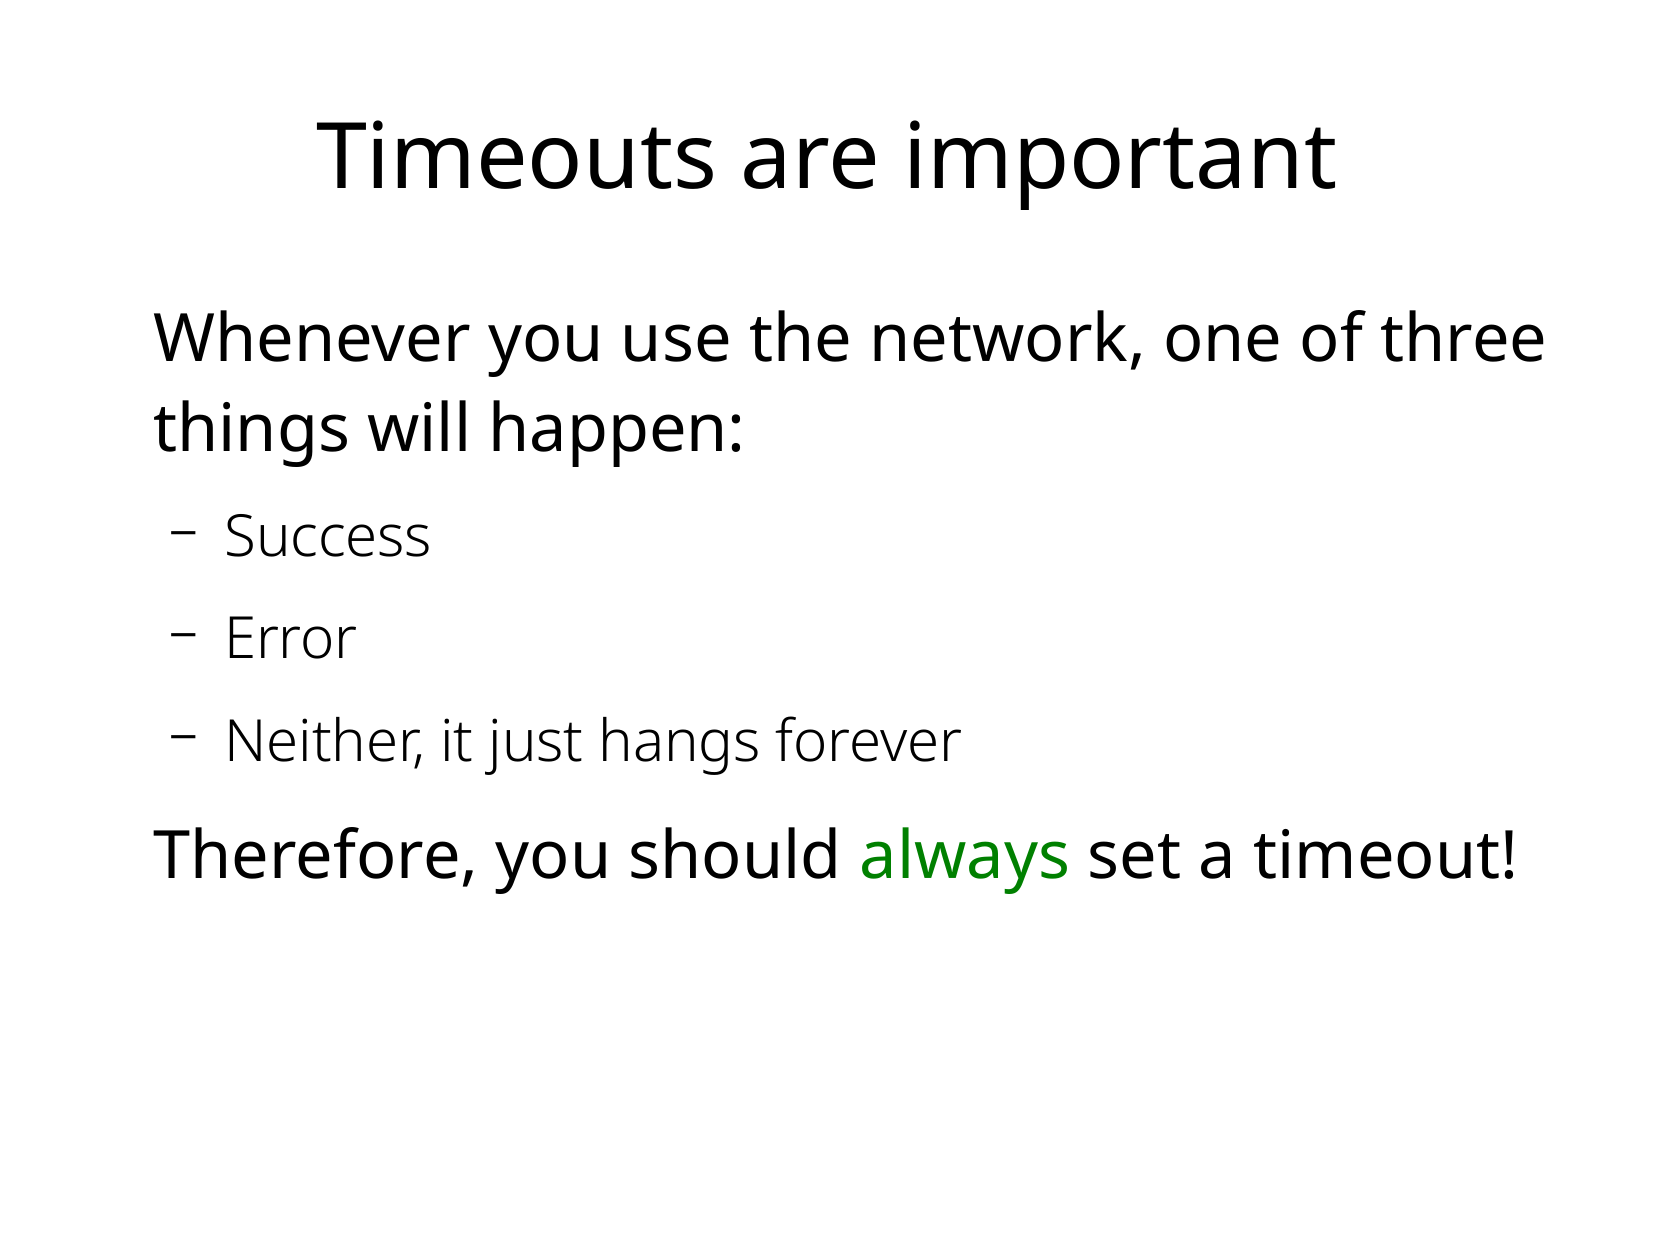

# Timeouts are important
Whenever you use the network, one of three things will happen:
Success
Error
Neither, it just hangs forever
Therefore, you should always set a timeout!